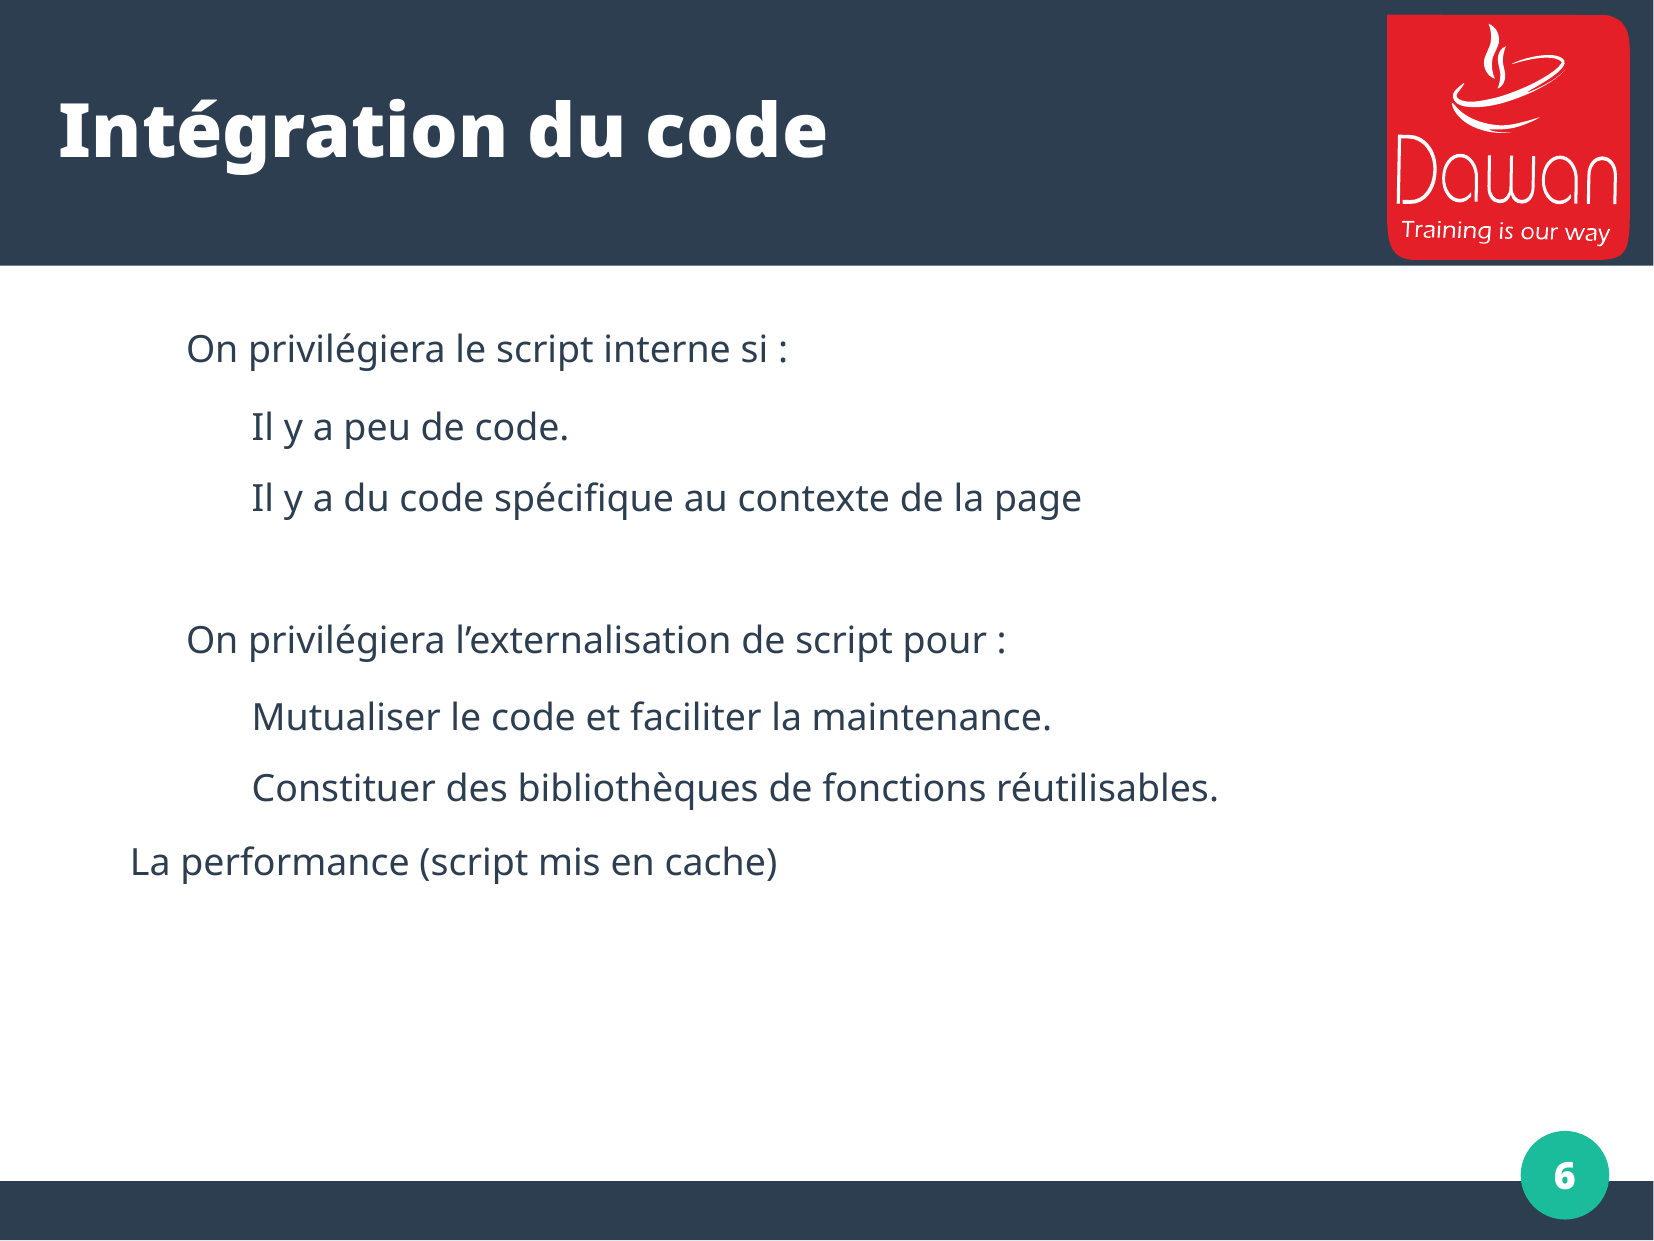

# Intégration du code
On privilégiera le script interne si :
Il y a peu de code.
Il y a du code spécifique au contexte de la page
On privilégiera l’externalisation de script pour :
Mutualiser le code et faciliter la maintenance.
Constituer des bibliothèques de fonctions réutilisables.
La performance (script mis en cache)
6